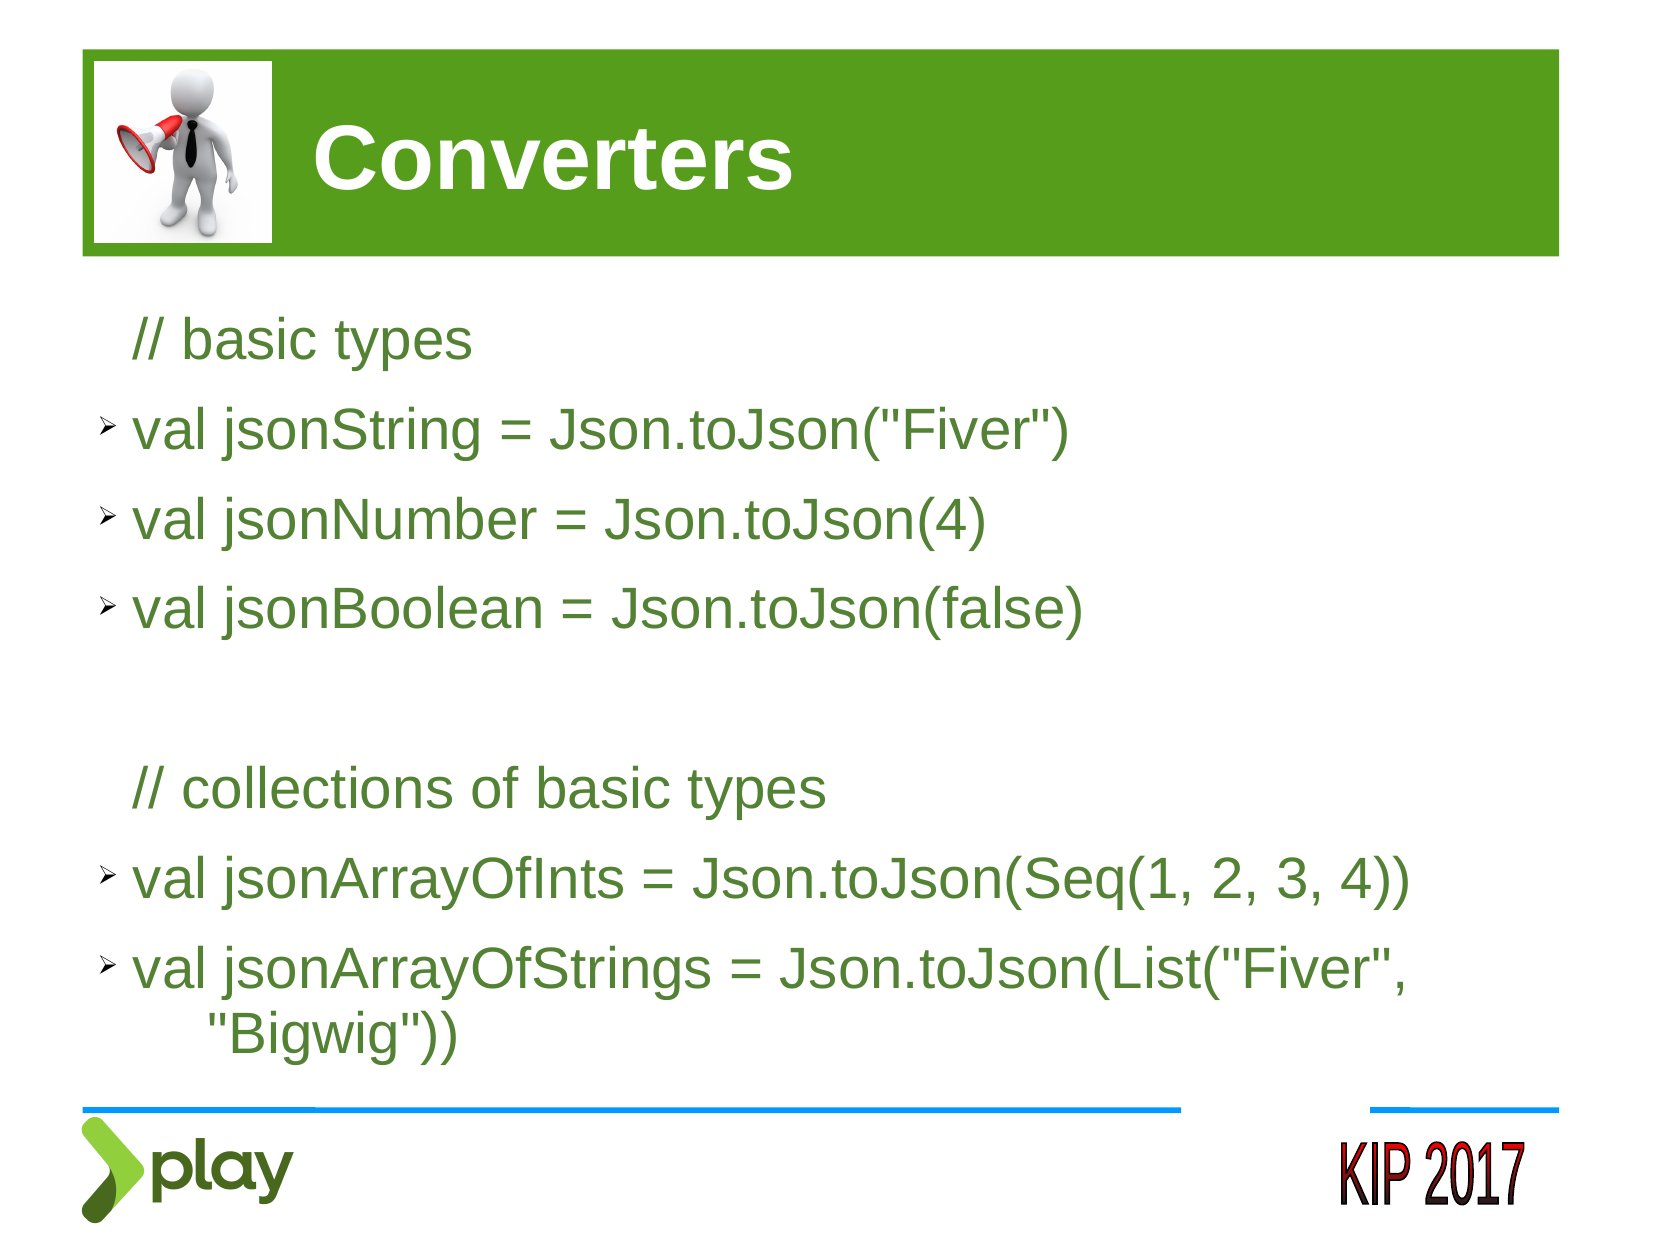

# Converters
// basic types
val jsonString = Json.toJson("Fiver")
val jsonNumber = Json.toJson(4)
val jsonBoolean = Json.toJson(false)
// collections of basic types
val jsonArrayOfInts = Json.toJson(Seq(1, 2, 3, 4))
val jsonArrayOfStrings = Json.toJson(List("Fiver", "Bigwig"))